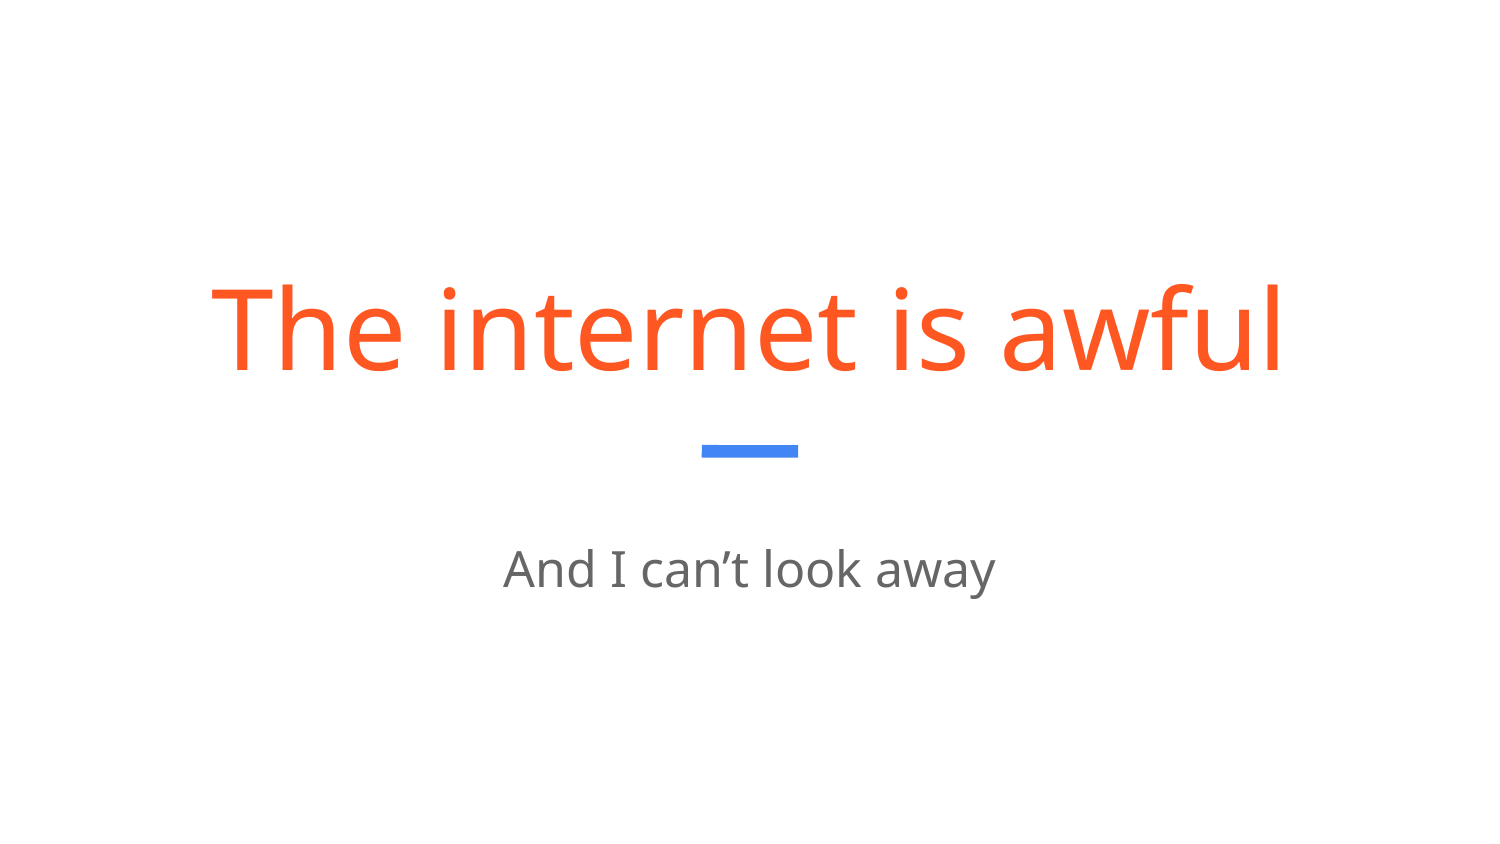

# The internet is awful
And I can’t look away